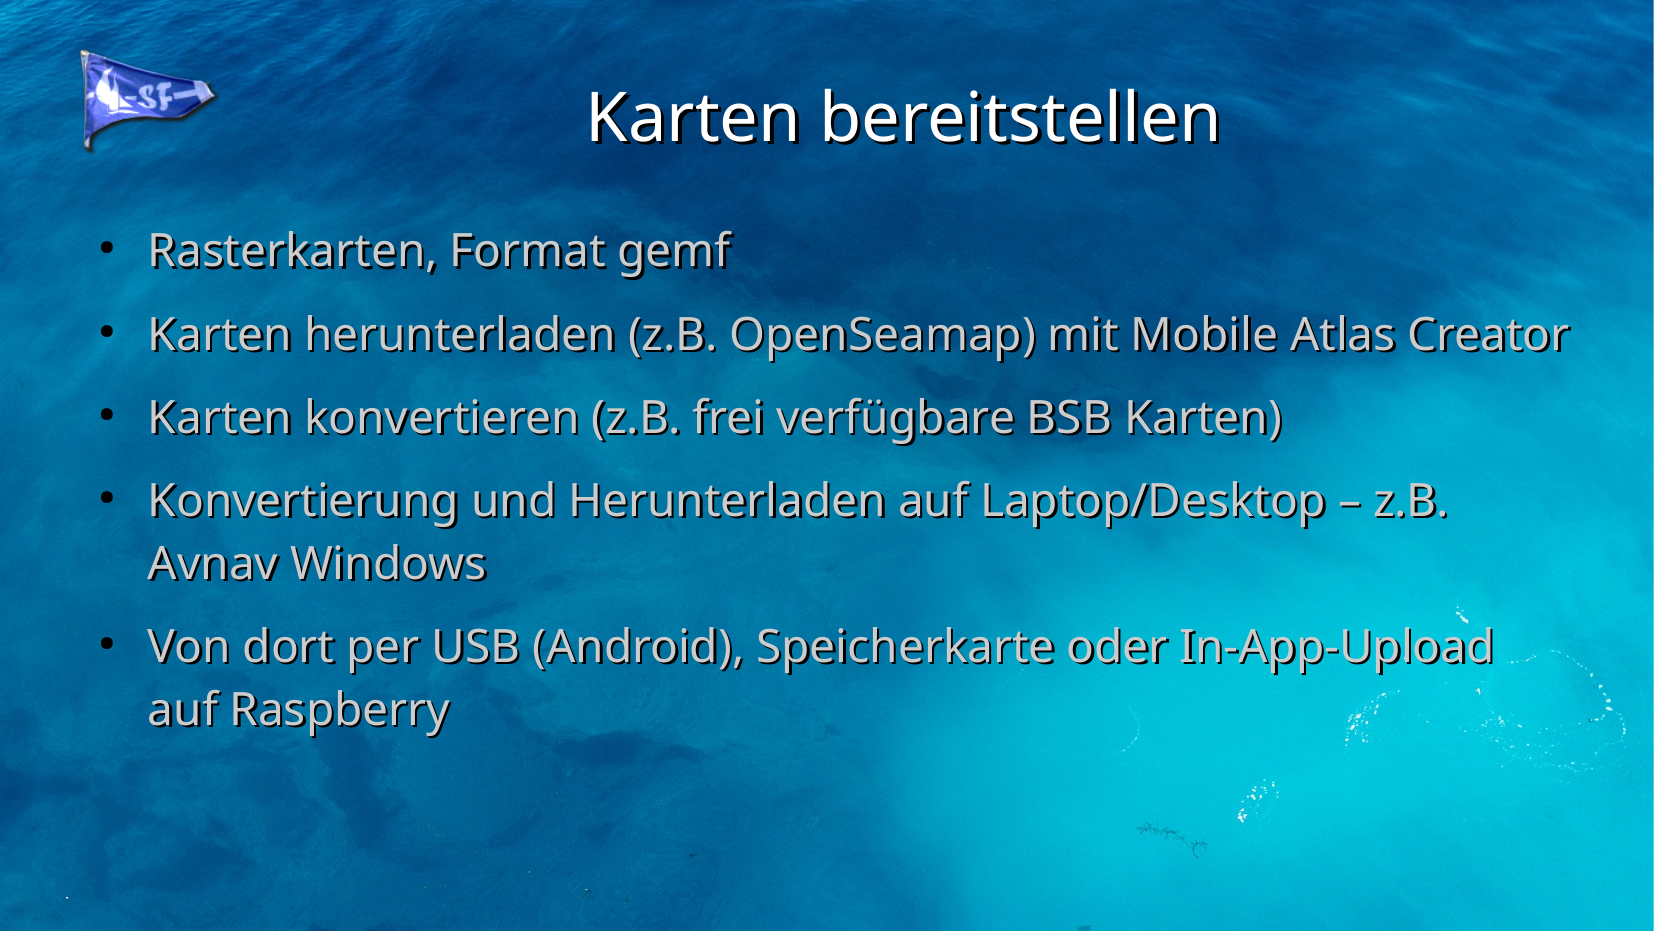

# Karten bereitstellen
Rasterkarten, Format gemf
Karten herunterladen (z.B. OpenSeamap) mit Mobile Atlas Creator
Karten konvertieren (z.B. frei verfügbare BSB Karten)
Konvertierung und Herunterladen auf Laptop/Desktop – z.B. Avnav Windows
Von dort per USB (Android), Speicherkarte oder In-App-Upload auf Raspberry